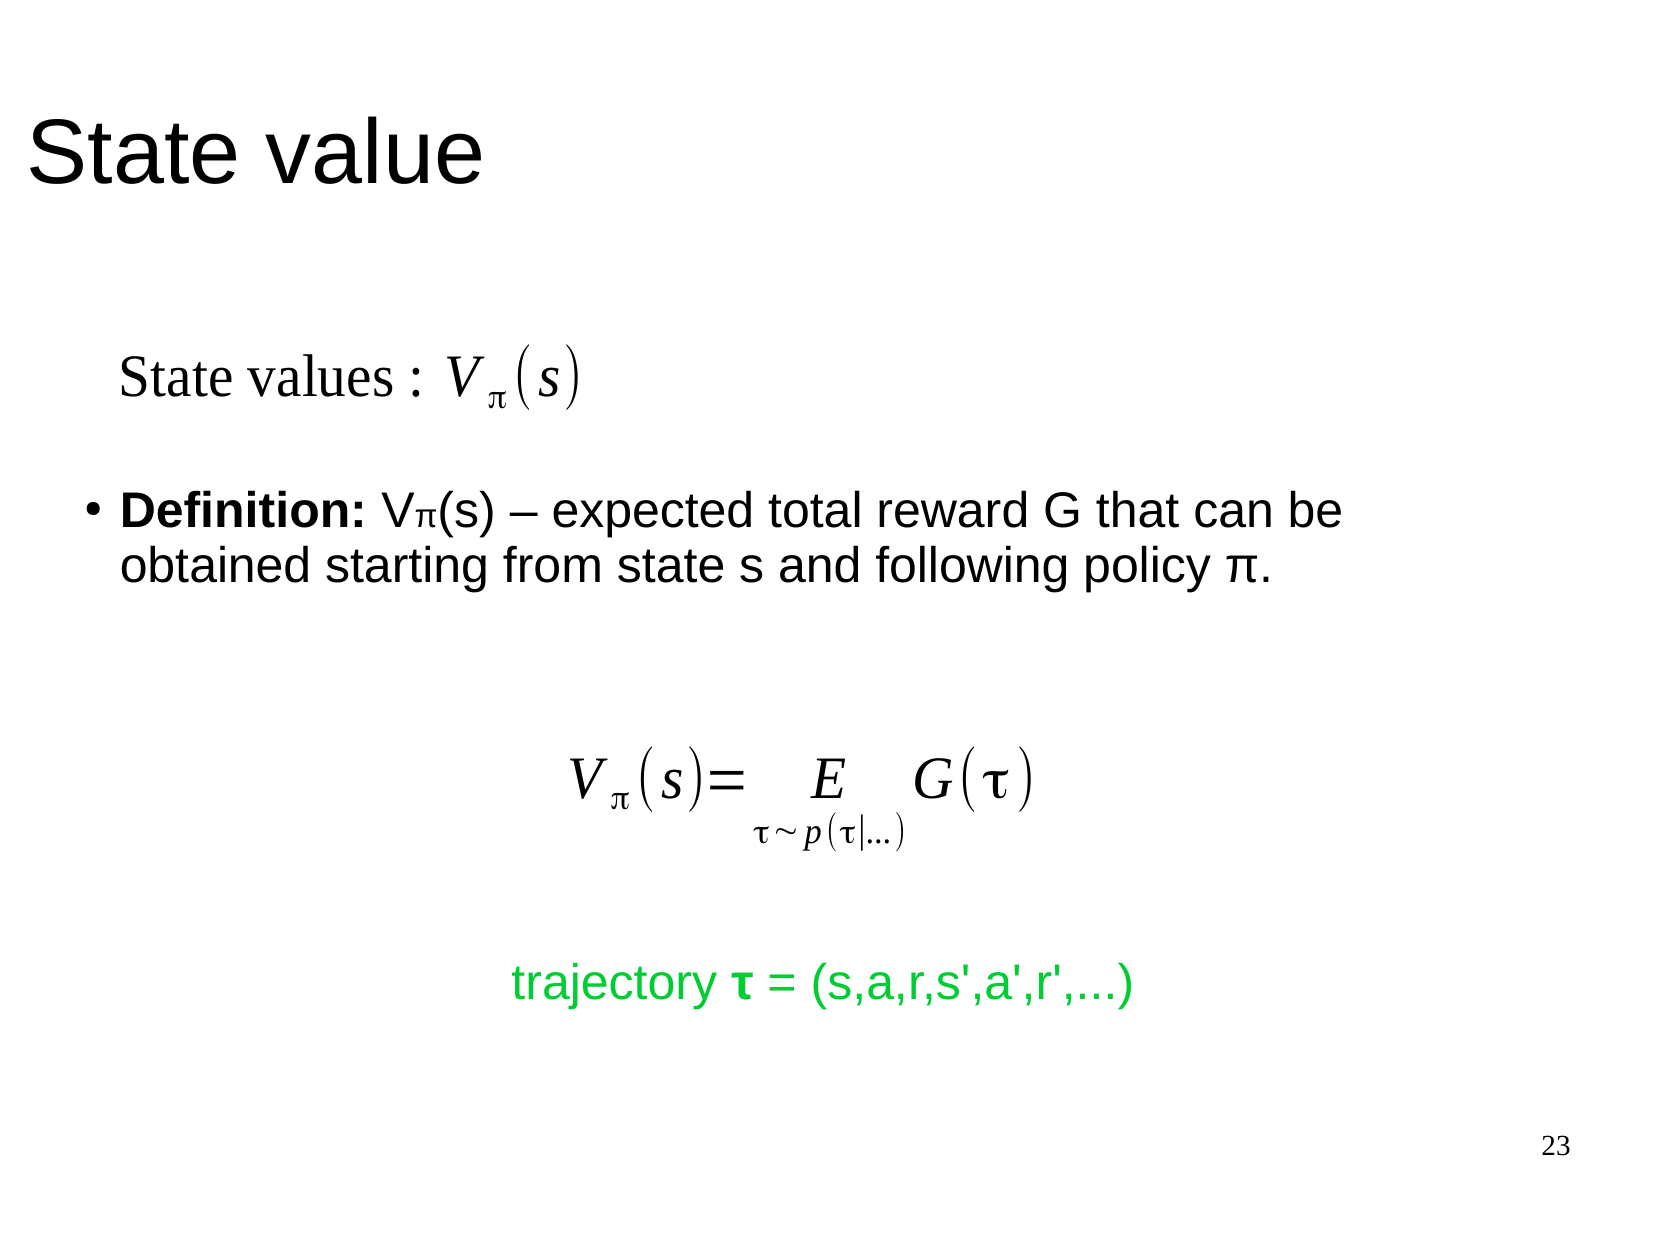

State value
Definition: Vπ(s) – expected total reward G that can be obtained starting from state s and following policy π.
trajectory τ = (s,a,r,s',a',r',...)
23